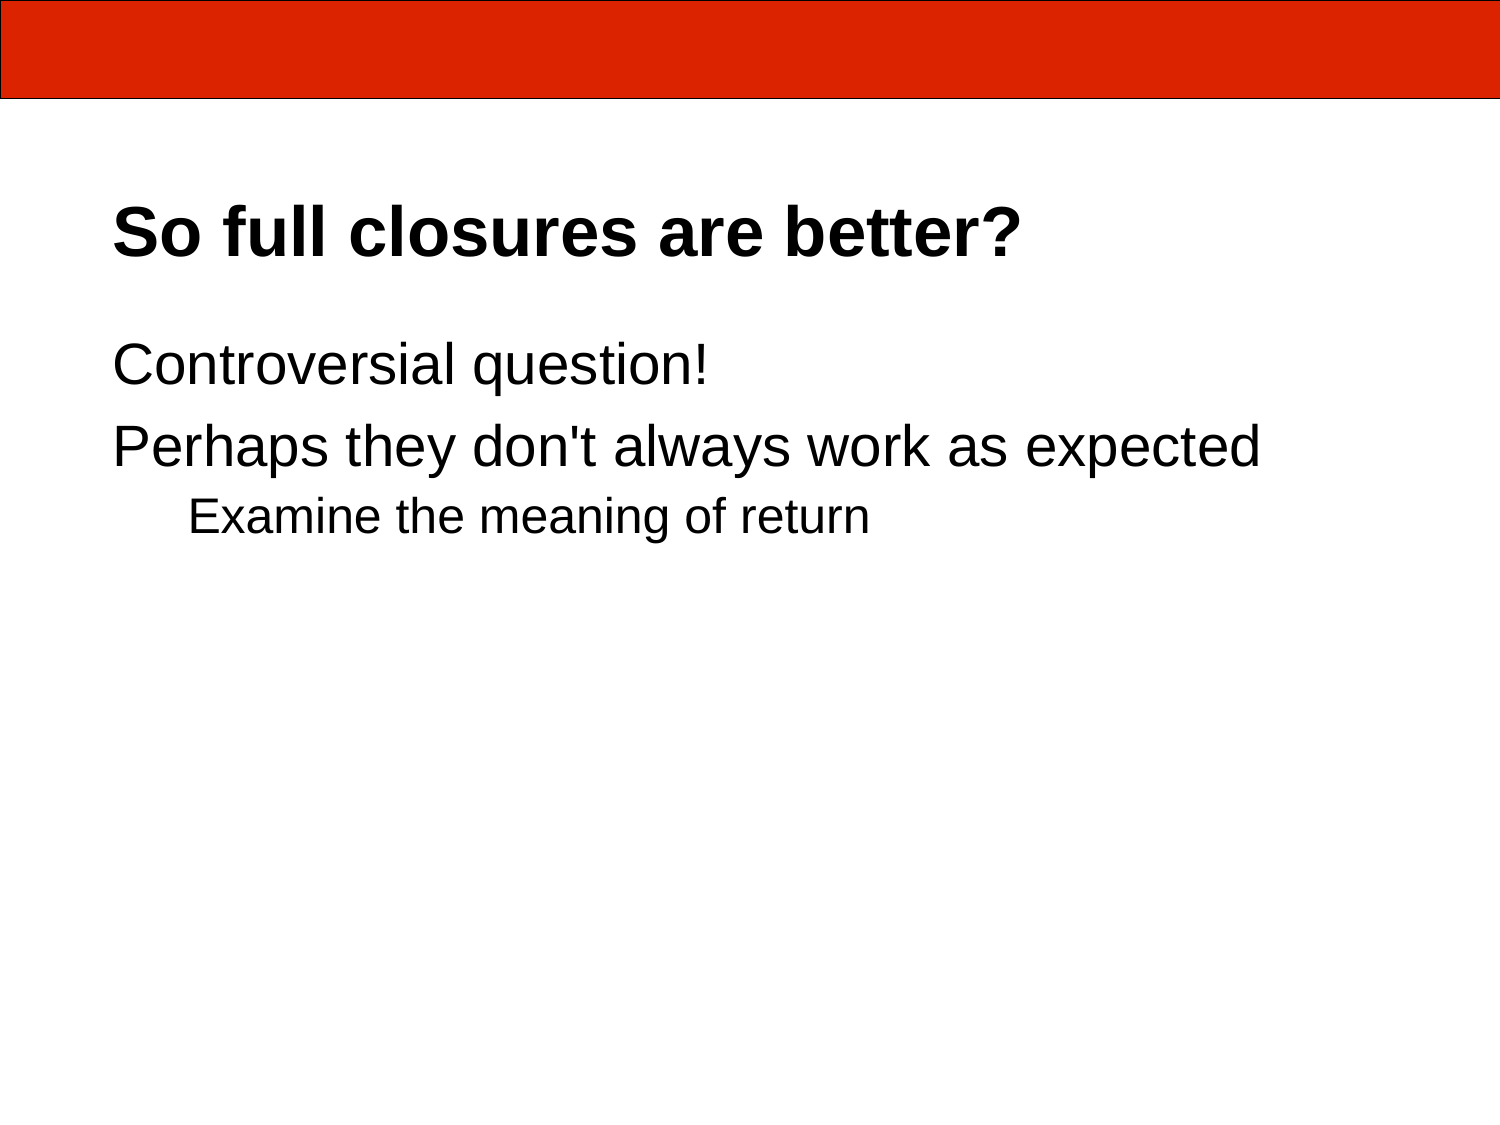

# So full closures are better?
Controversial question!
Perhaps they don't always work as expected
Examine the meaning of return